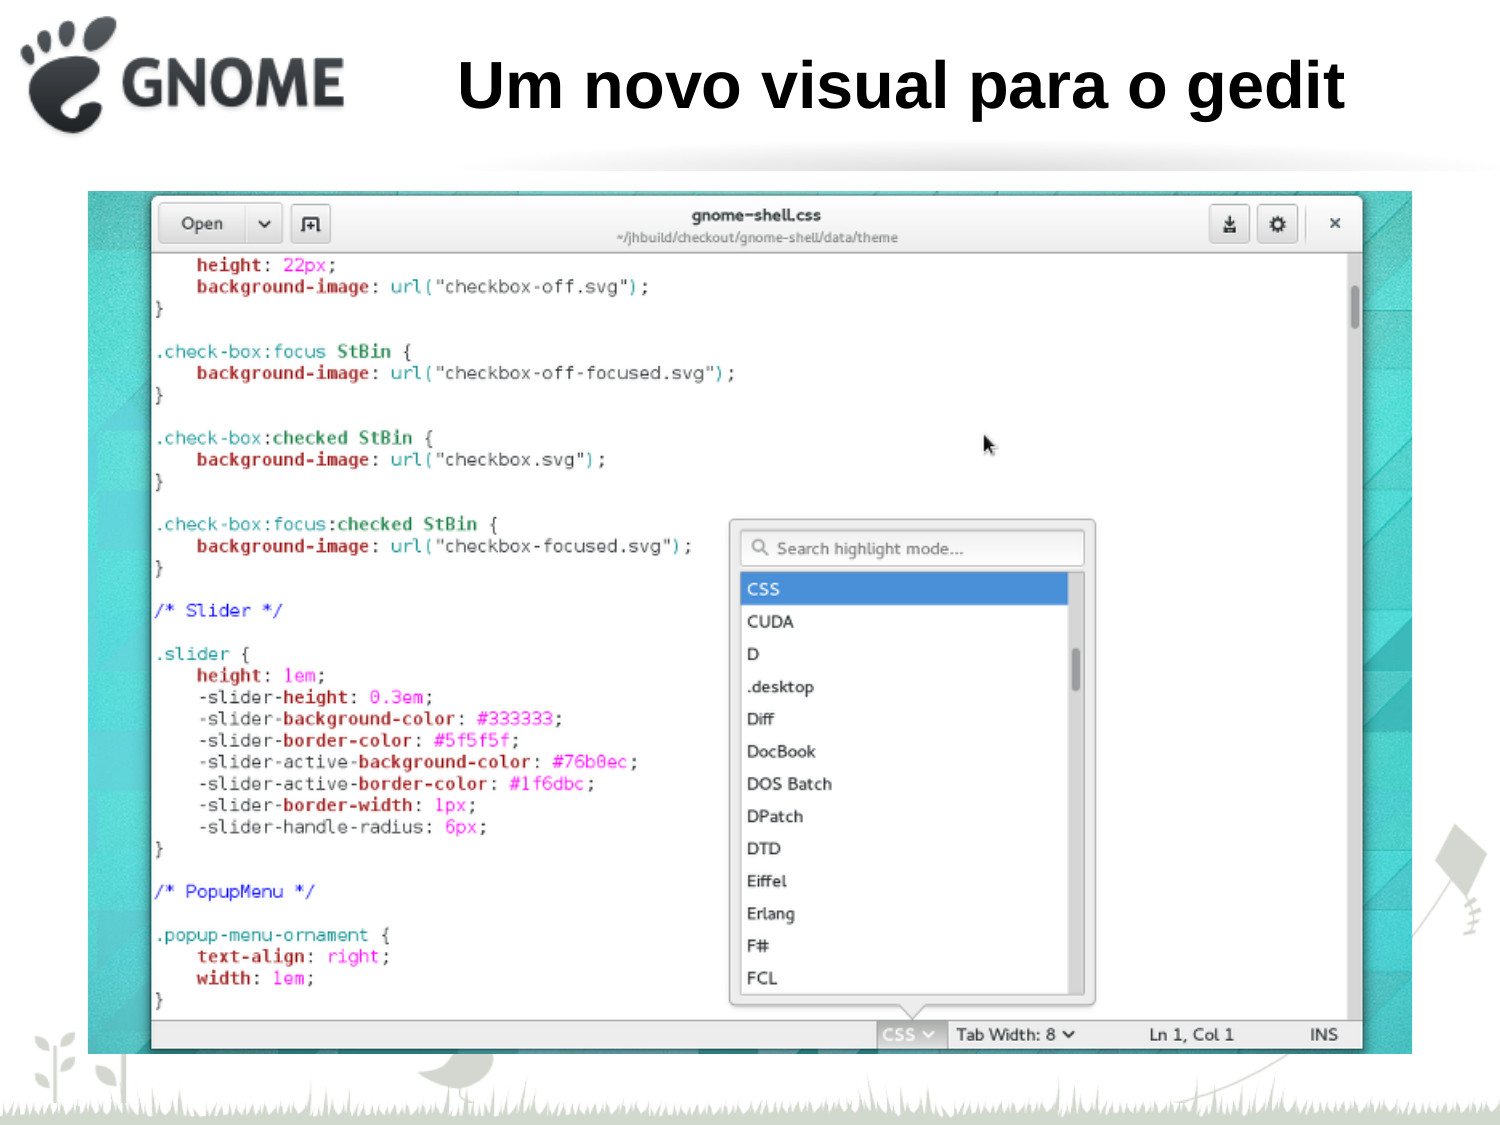

# Um novo visual para o gedit